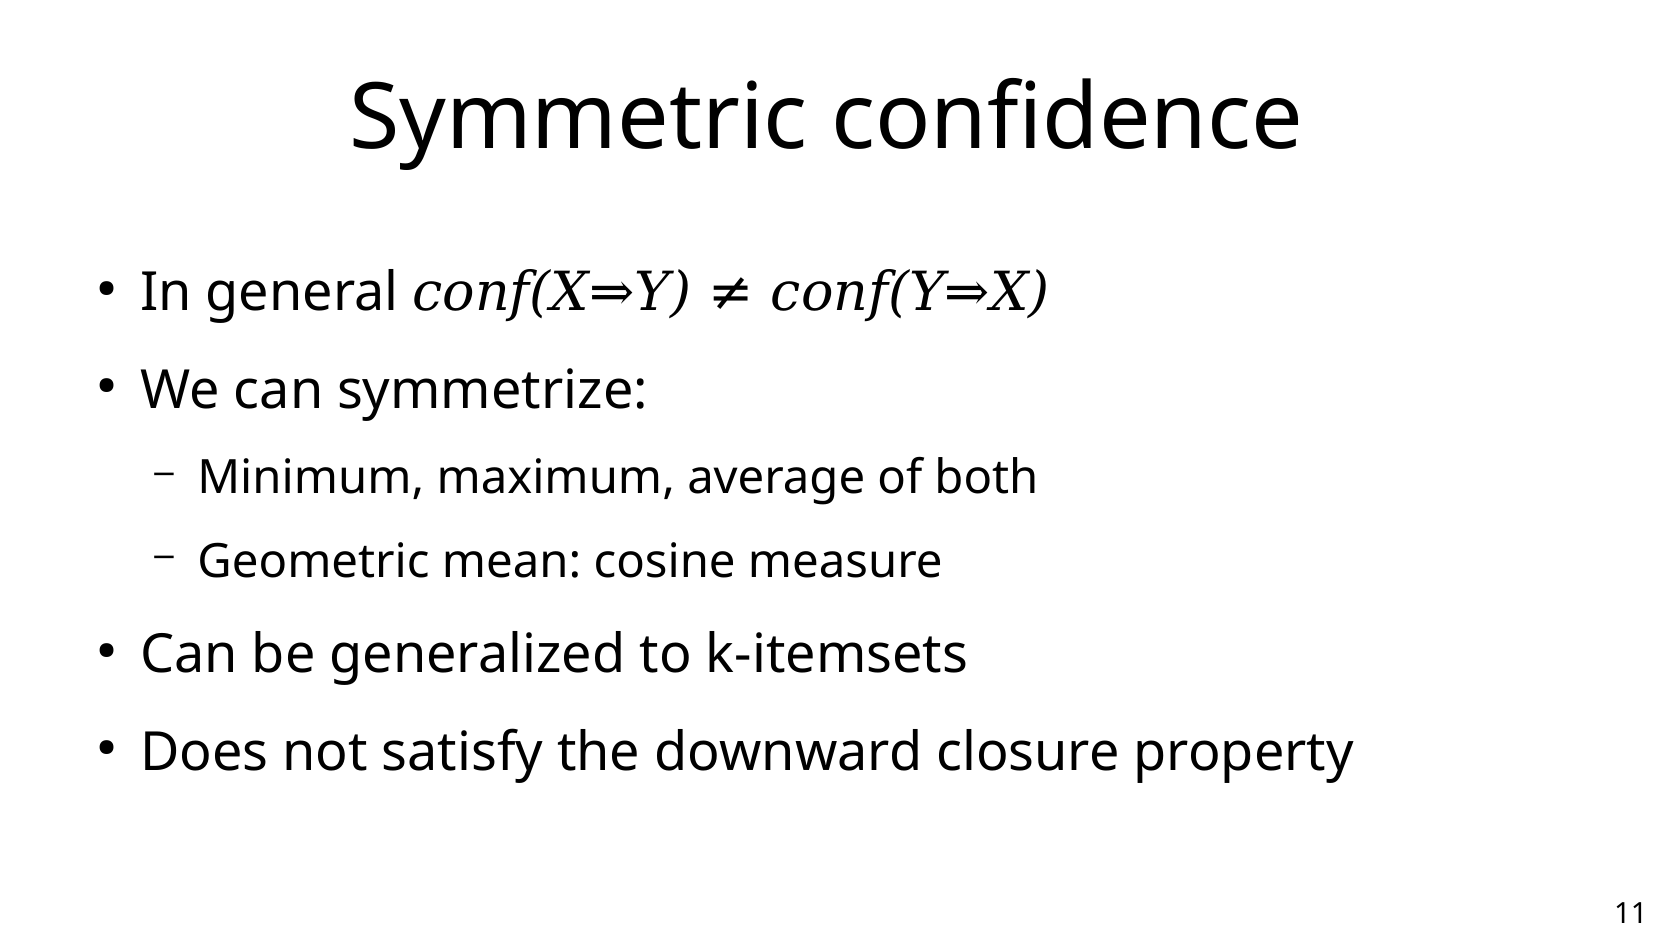

# Symmetric confidence
In general conf(X⇒Y) ≠ conf(Y⇒X)
We can symmetrize:
Minimum, maximum, average of both
Geometric mean: cosine measure
Can be generalized to k-itemsets
Does not satisfy the downward closure property
11